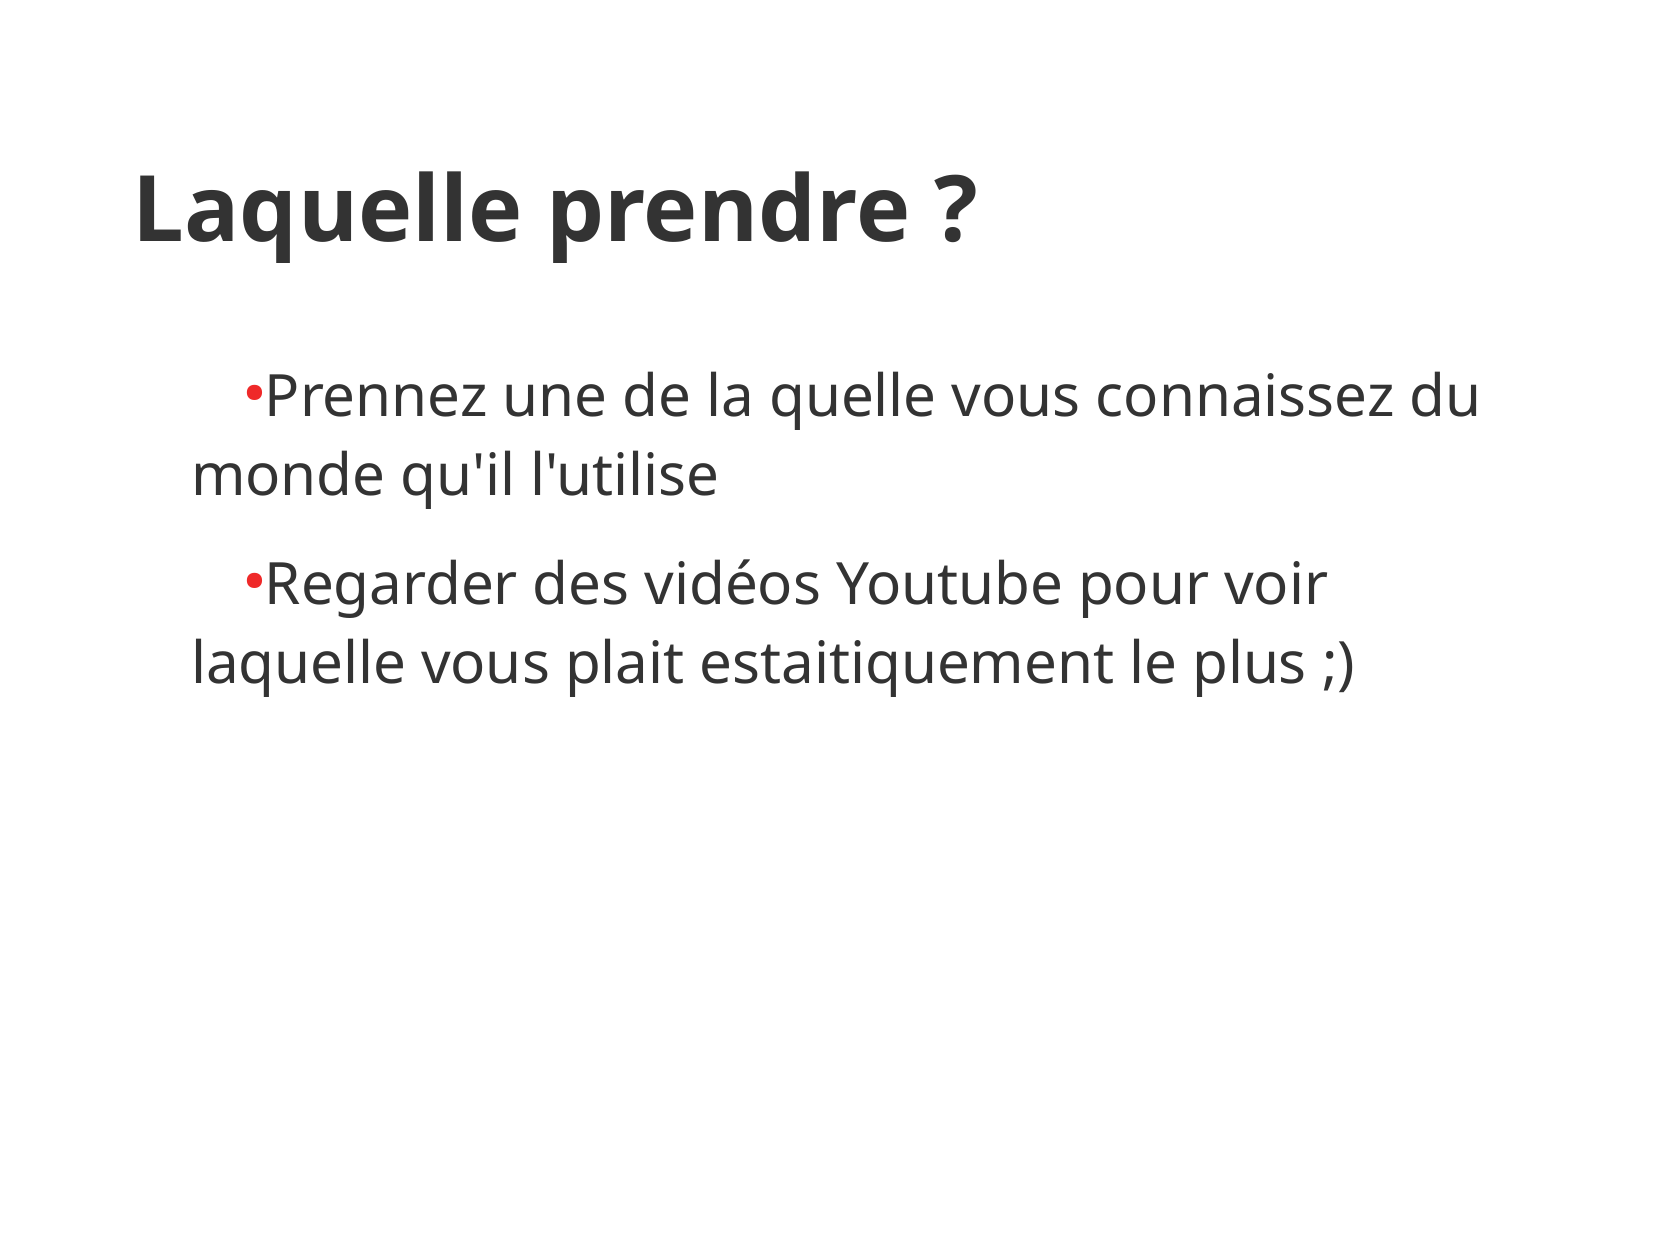

Laquelle prendre ?
# Prennez une de la quelle vous connaissez du monde qu'il l'utilise
Regarder des vidéos Youtube pour voir laquelle vous plait estaitiquement le plus ;)